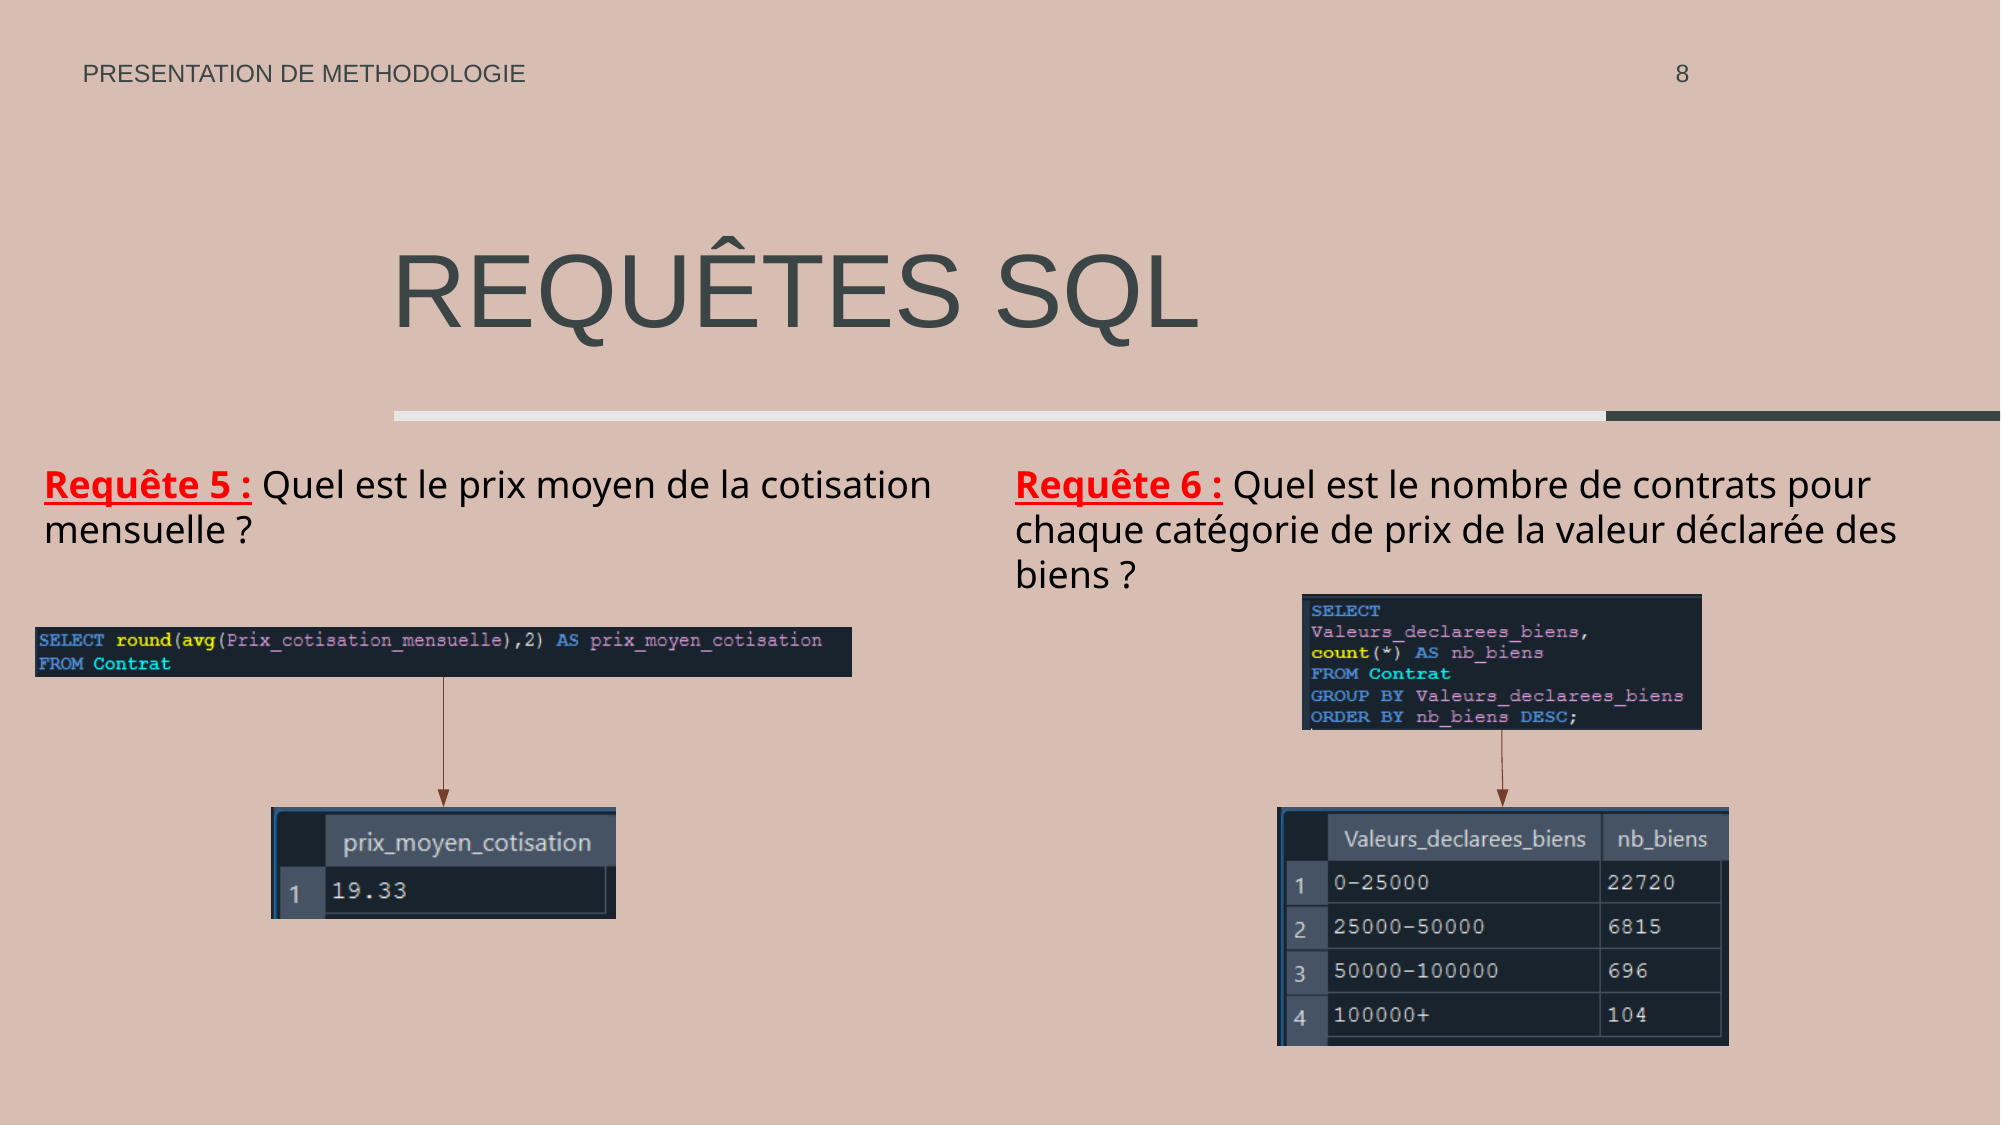

PRESENTATION DE METHODOLOGIE
# Requêtes sql
Requête 5 : Quel est le prix moyen de la cotisation mensuelle ?
Requête 6 : Quel est le nombre de contrats pour chaque catégorie de prix de la valeur déclarée des biens ?